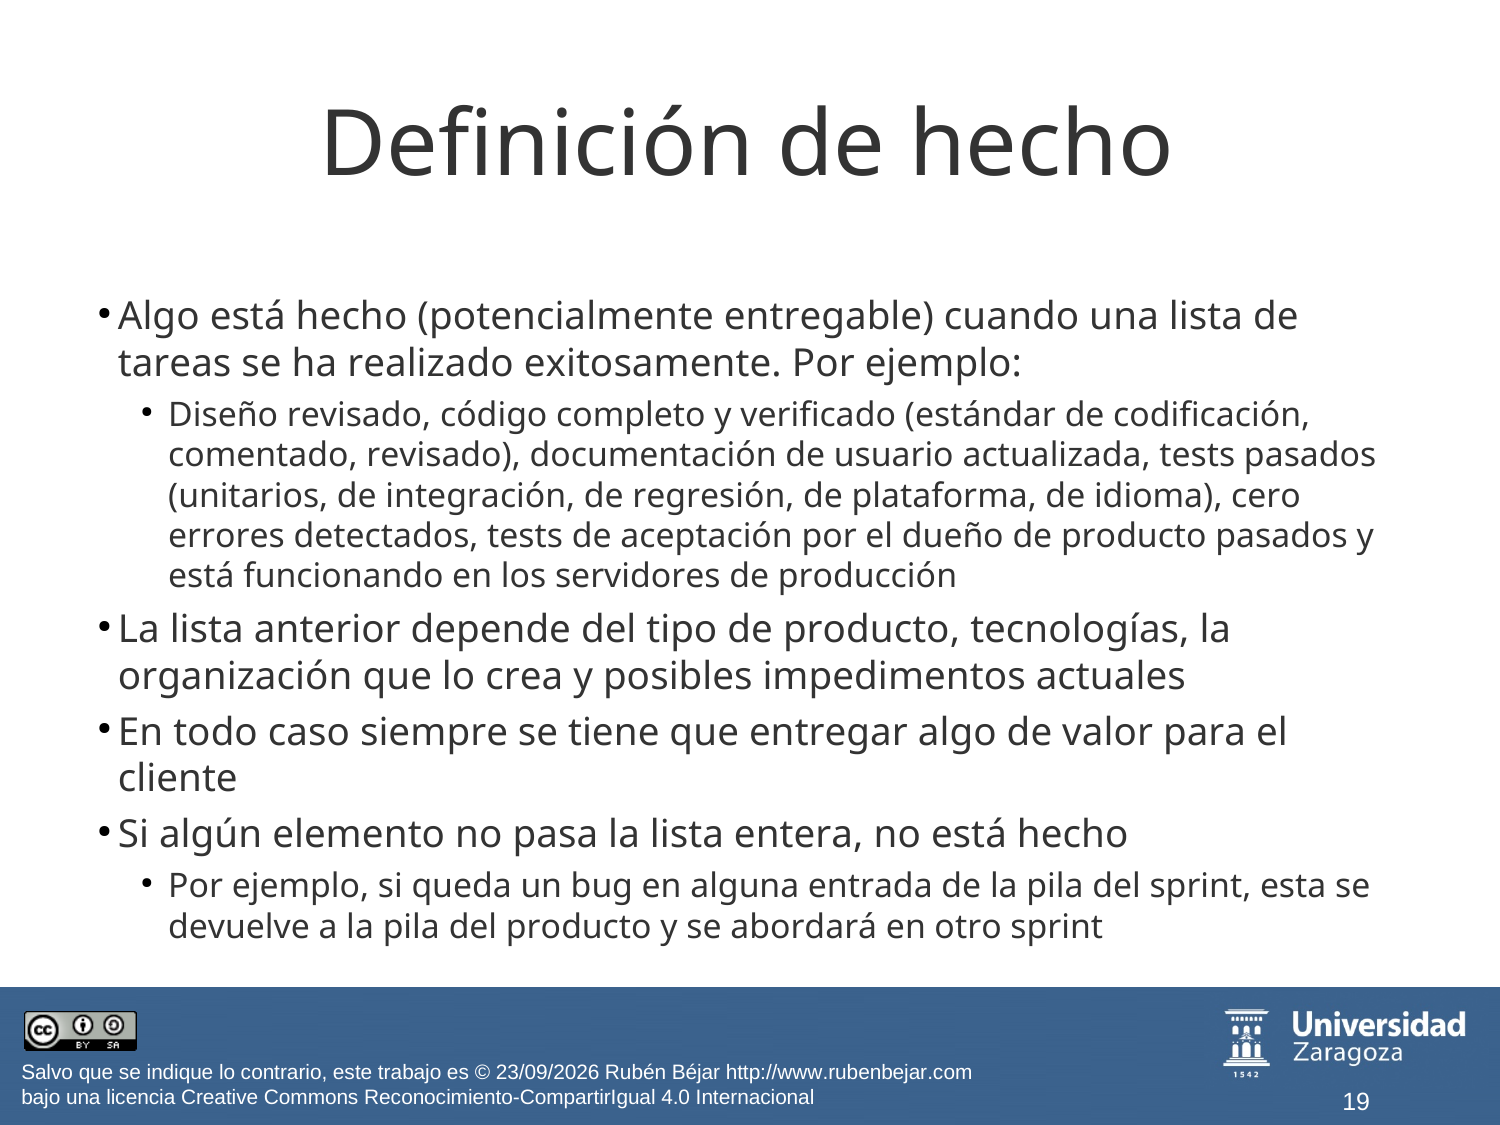

# Definición de hecho
Algo está hecho (potencialmente entregable) cuando una lista de tareas se ha realizado exitosamente. Por ejemplo:
Diseño revisado, código completo y verificado (estándar de codificación, comentado, revisado), documentación de usuario actualizada, tests pasados (unitarios, de integración, de regresión, de plataforma, de idioma), cero errores detectados, tests de aceptación por el dueño de producto pasados y está funcionando en los servidores de producción
La lista anterior depende del tipo de producto, tecnologías, la organización que lo crea y posibles impedimentos actuales
En todo caso siempre se tiene que entregar algo de valor para el cliente
Si algún elemento no pasa la lista entera, no está hecho
Por ejemplo, si queda un bug en alguna entrada de la pila del sprint, esta se devuelve a la pila del producto y se abordará en otro sprint